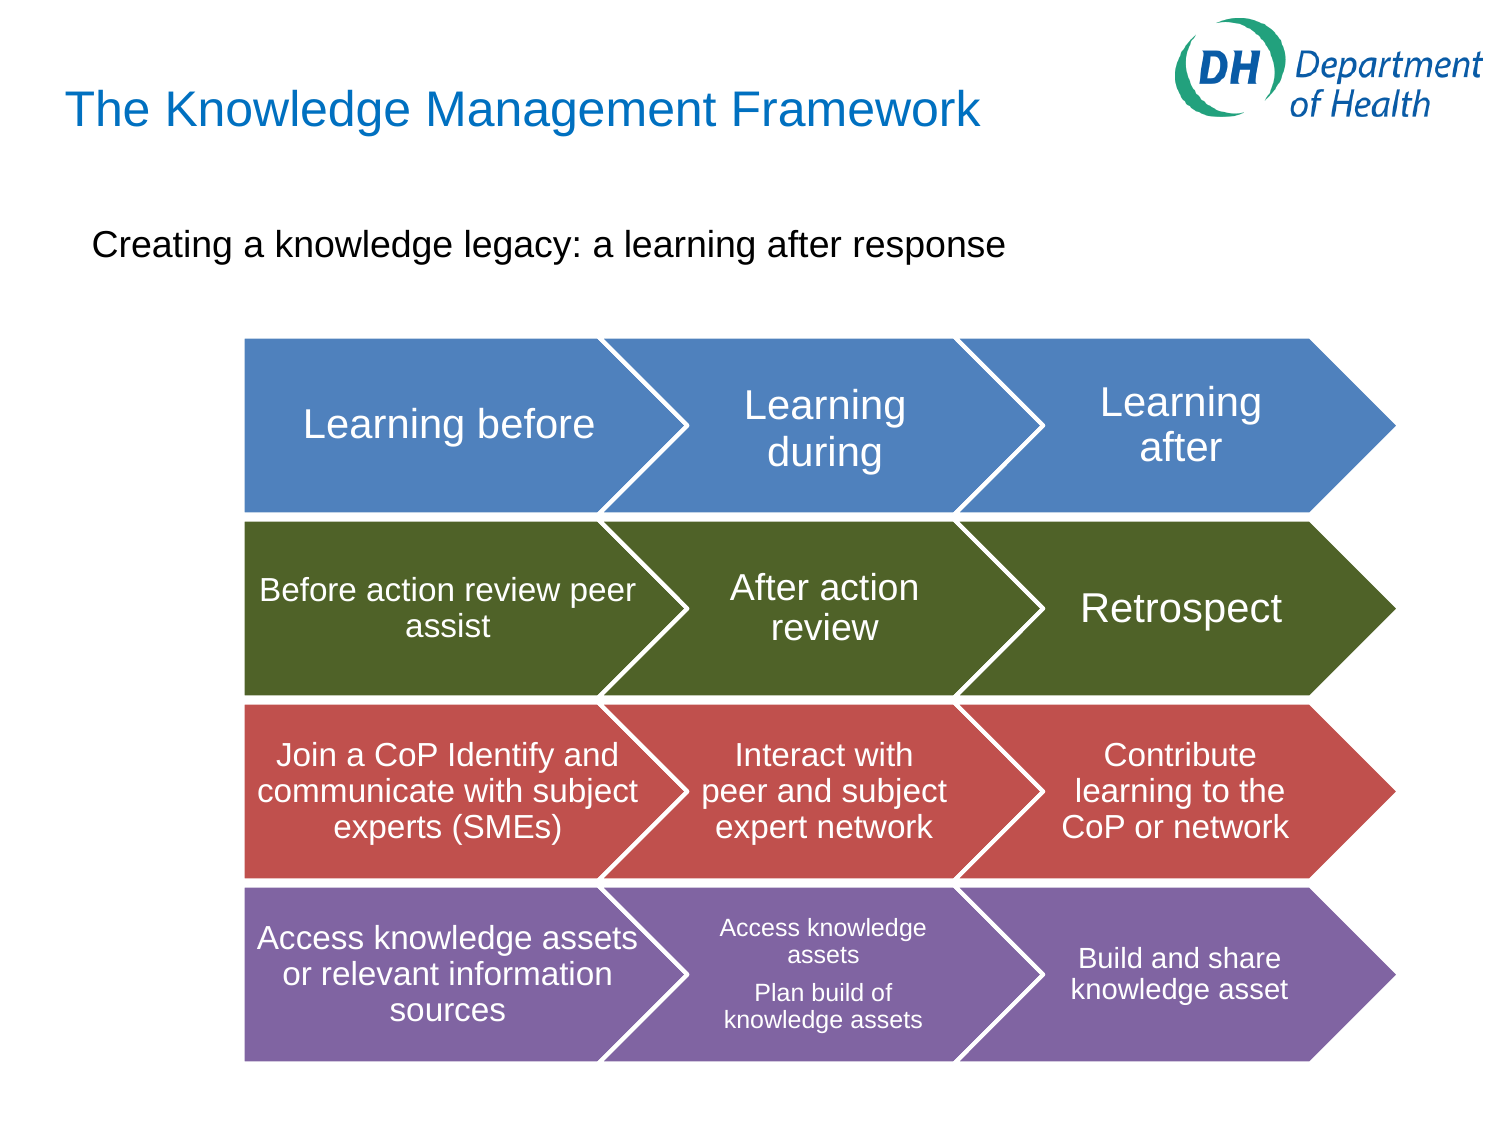

# The Knowledge Management Framework
Creating a knowledge legacy: a learning after response
Learning before
Learning during
Learning after
Before action review peer assist
After action review
Retrospect
Join a CoP Identify and communicate with subject experts (SMEs)
Interact with peer and subject expert network
Contribute learning to the CoP or network
Access knowledge assets or relevant information sources
Access knowledge assets
Plan build of knowledge assets
Build and share knowledge asset